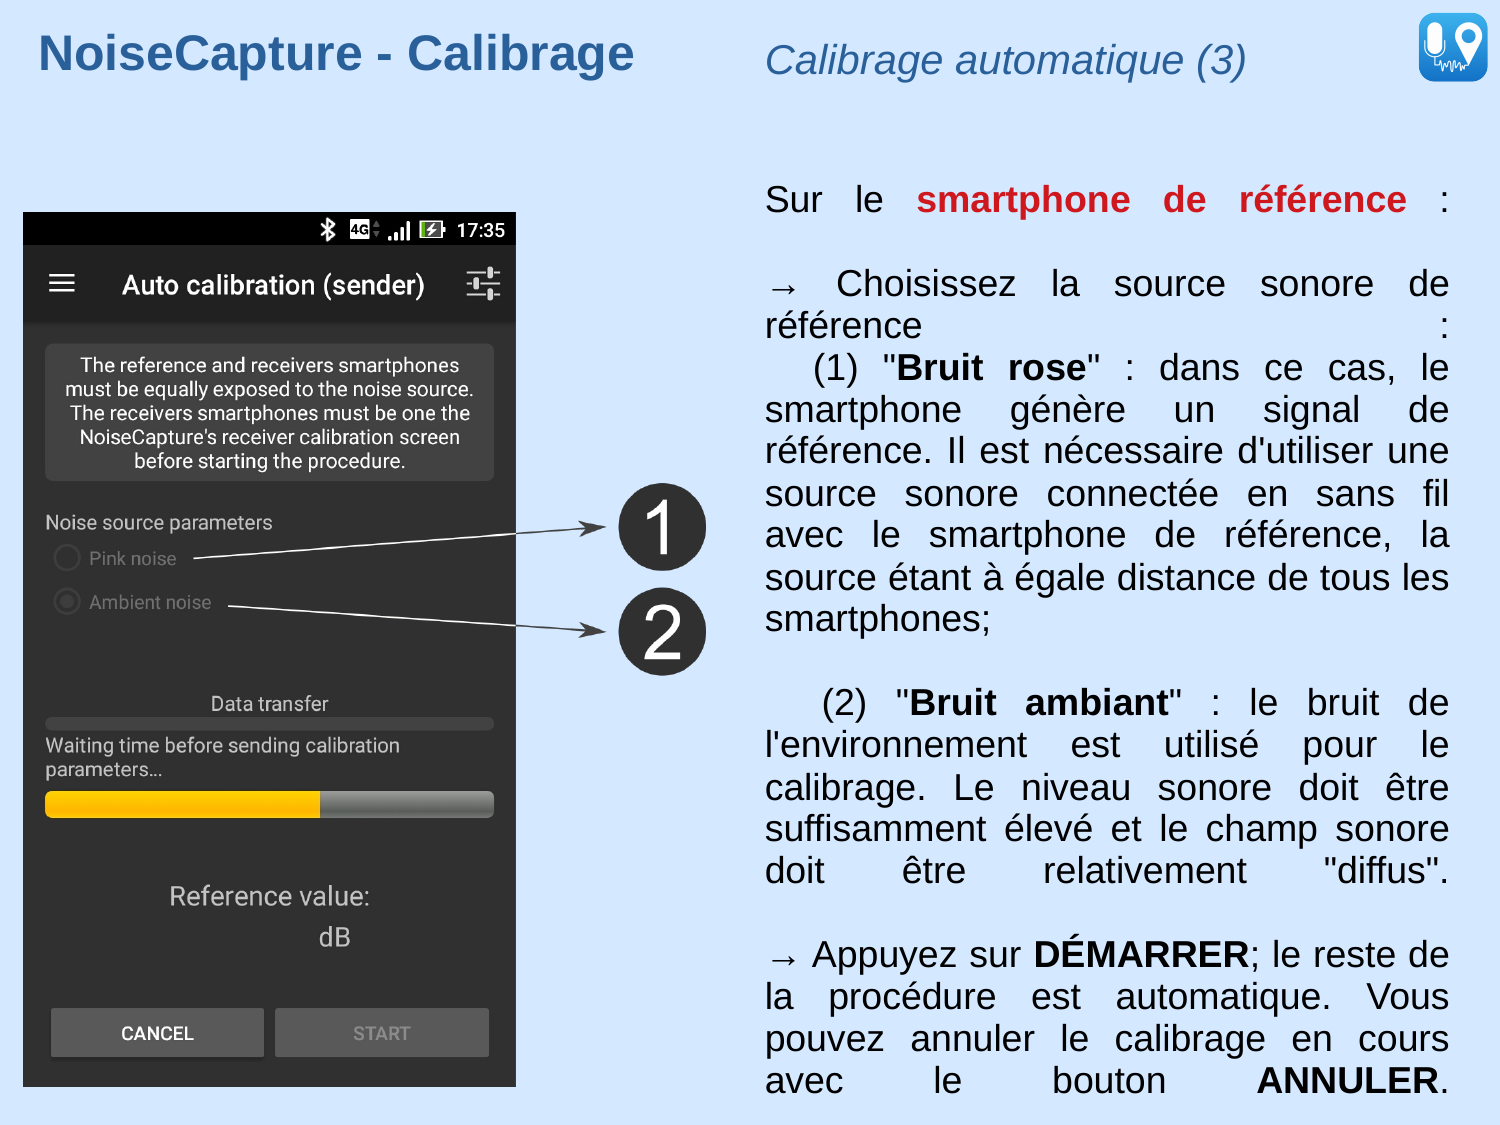

NoiseCapture - Calibrage
Calibrage automatique (3)
Sur le smartphone de référence :
→ Choisissez la source sonore de référence :
 (1) "Bruit rose" : dans ce cas, le smartphone génère un signal de référence. Il est nécessaire d'utiliser une source sonore connectée en sans fil avec le smartphone de référence, la source étant à égale distance de tous les smartphones;
 (2) "Bruit ambiant" : le bruit de l'environnement est utilisé pour le calibrage. Le niveau sonore doit être suffisamment élevé et le champ sonore doit être relativement "diffus".
→ Appuyez sur DÉMARRER; le reste de la procédure est automatique. Vous pouvez annuler le calibrage en cours avec le bouton ANNULER.